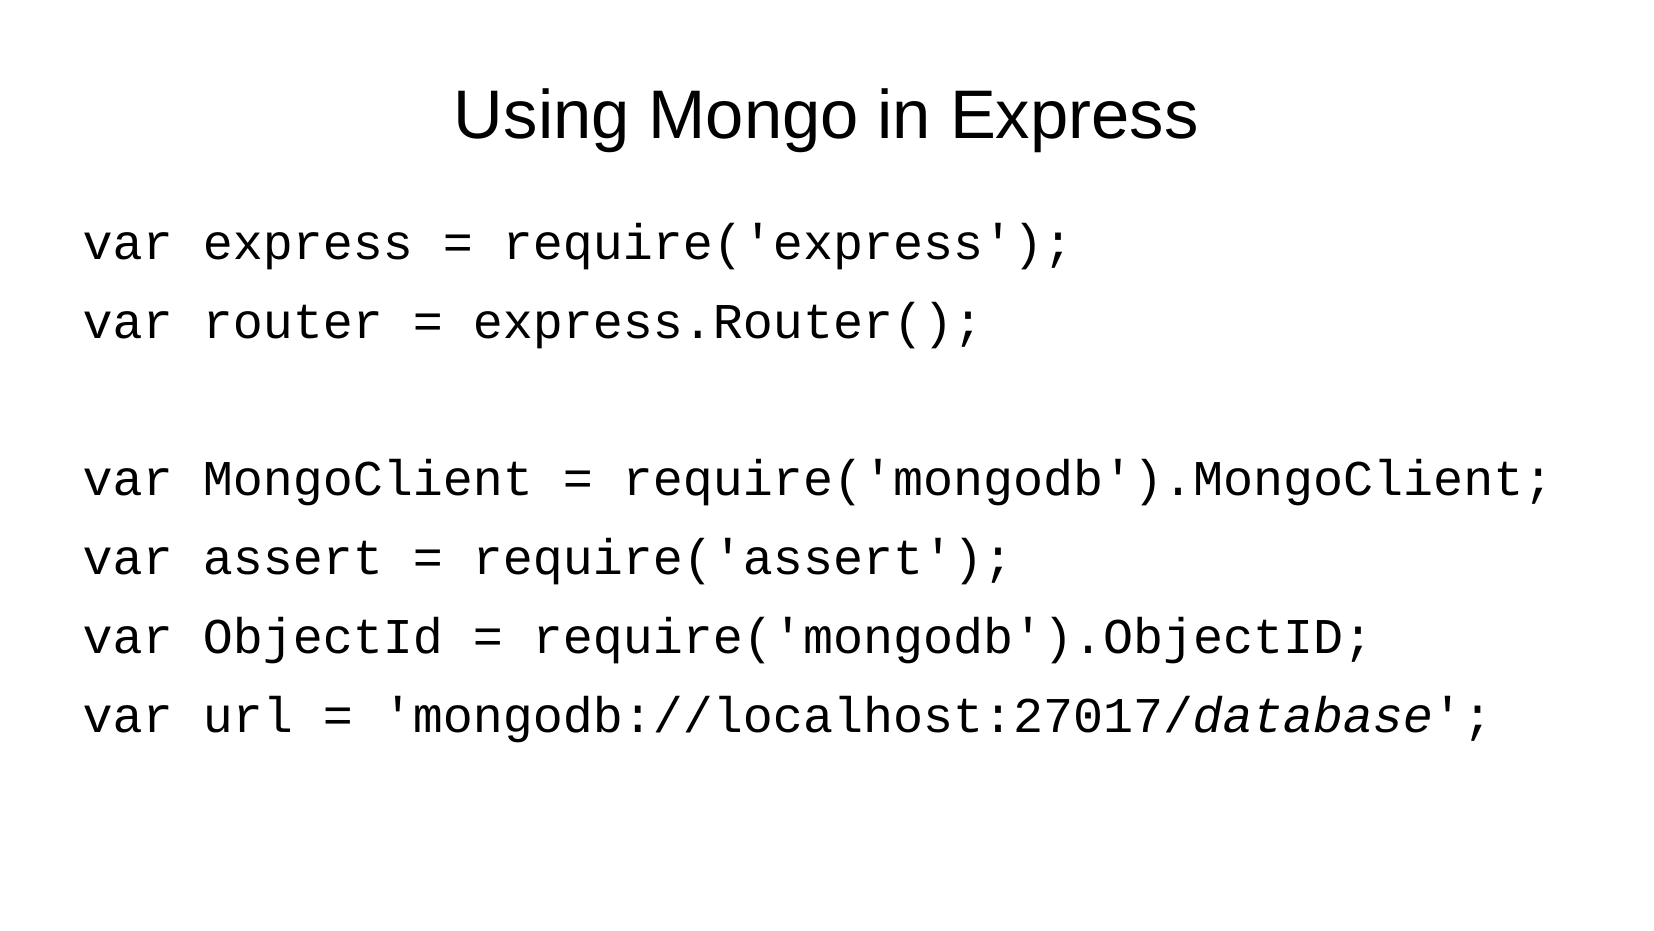

# Using Mongo in Express
var express = require('express');
var router = express.Router();
var MongoClient = require('mongodb').MongoClient;
var assert = require('assert');
var ObjectId = require('mongodb').ObjectID;
var url = 'mongodb://localhost:27017/database';